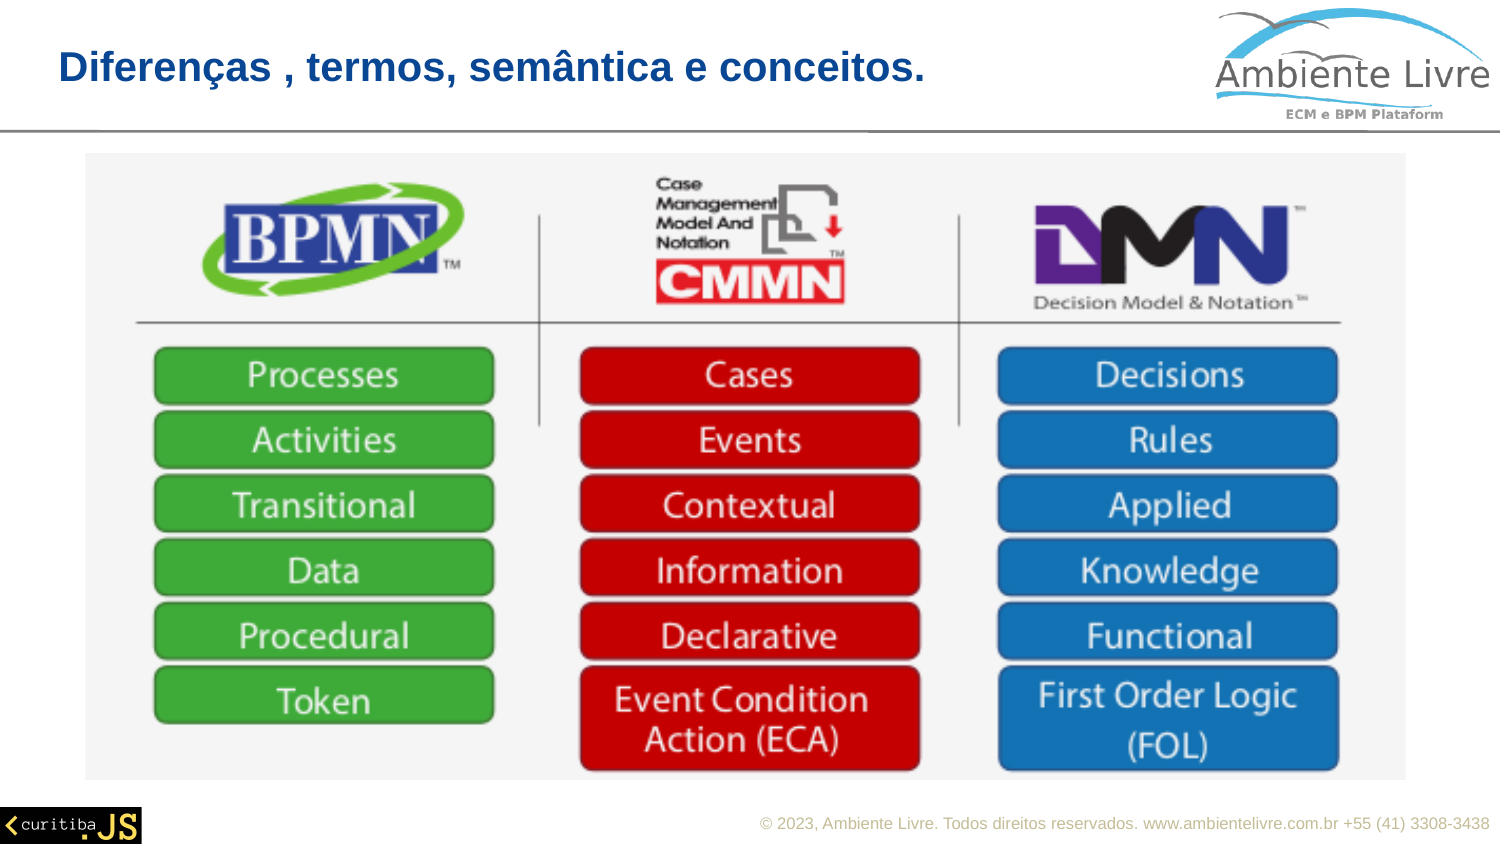

# Diferenças , termos, semântica e conceitos.